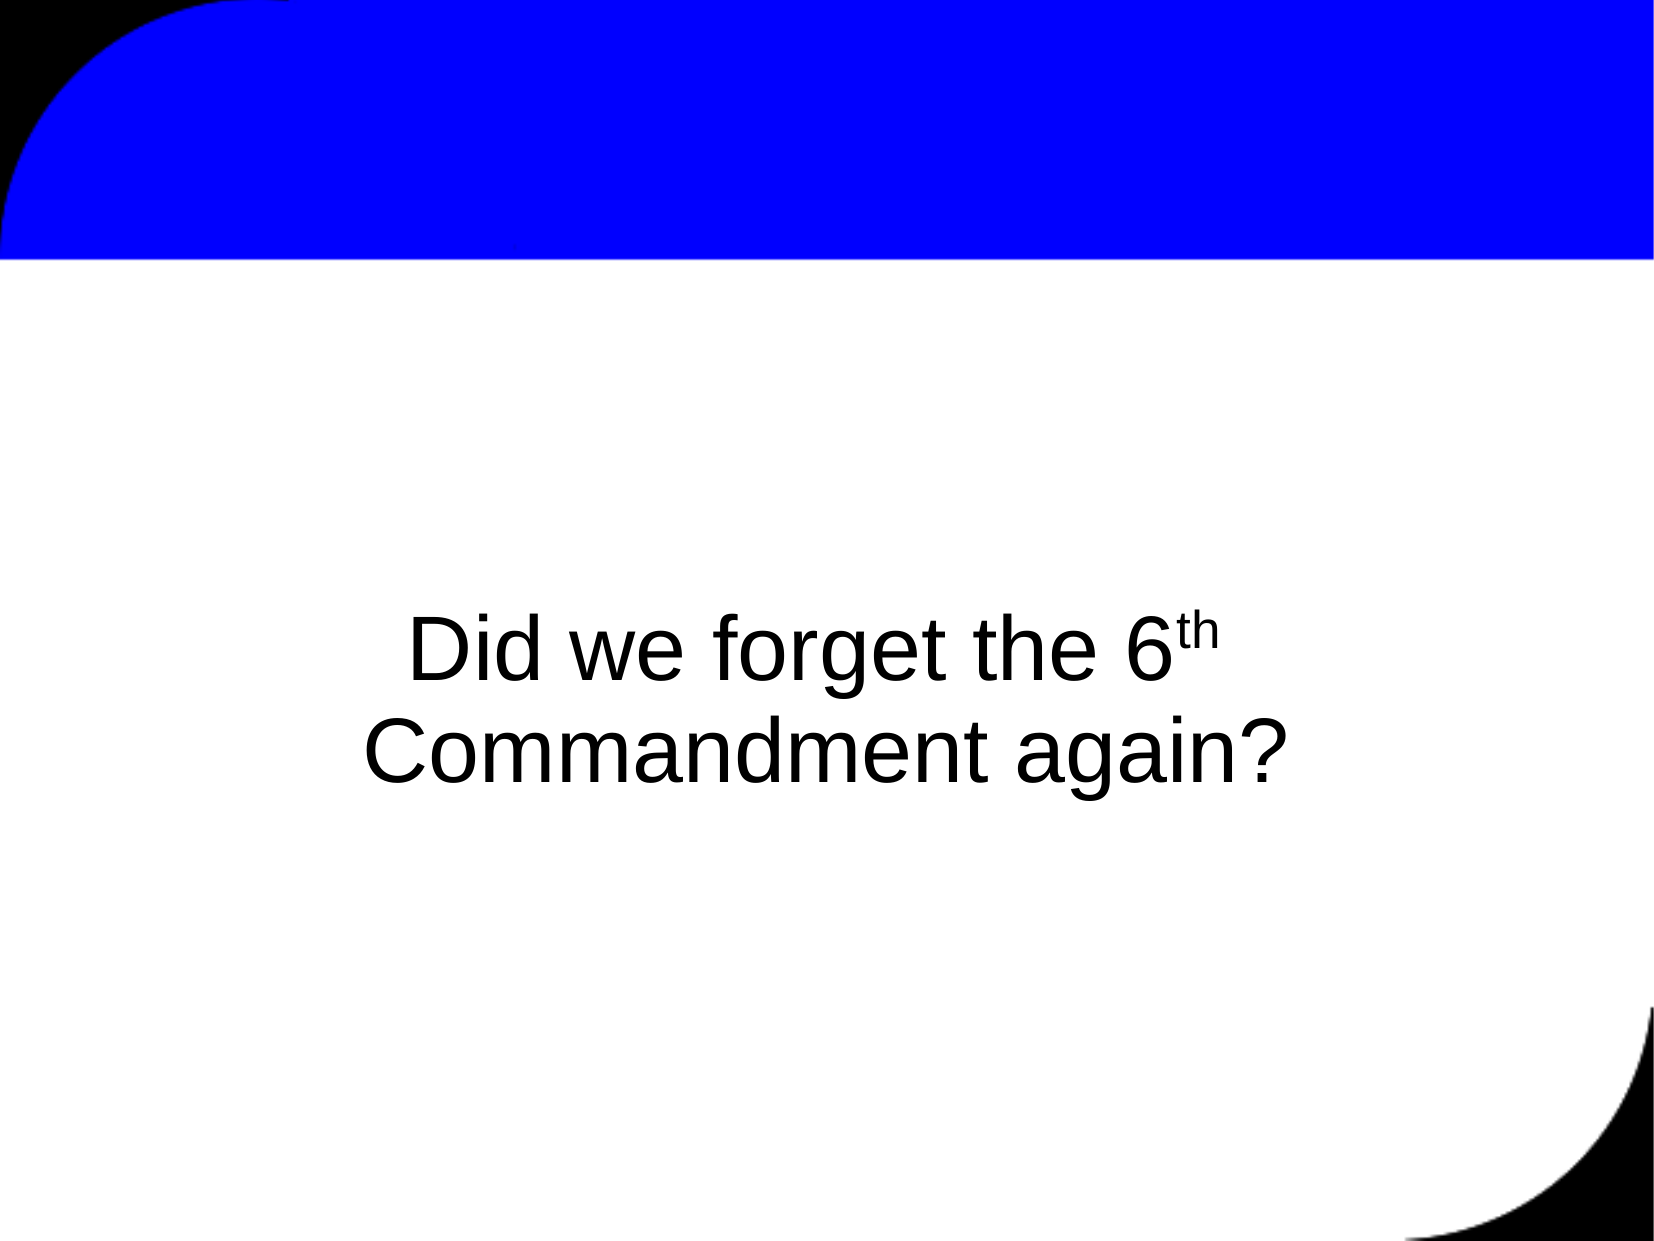

Did we forget the 6th
Commandment again?